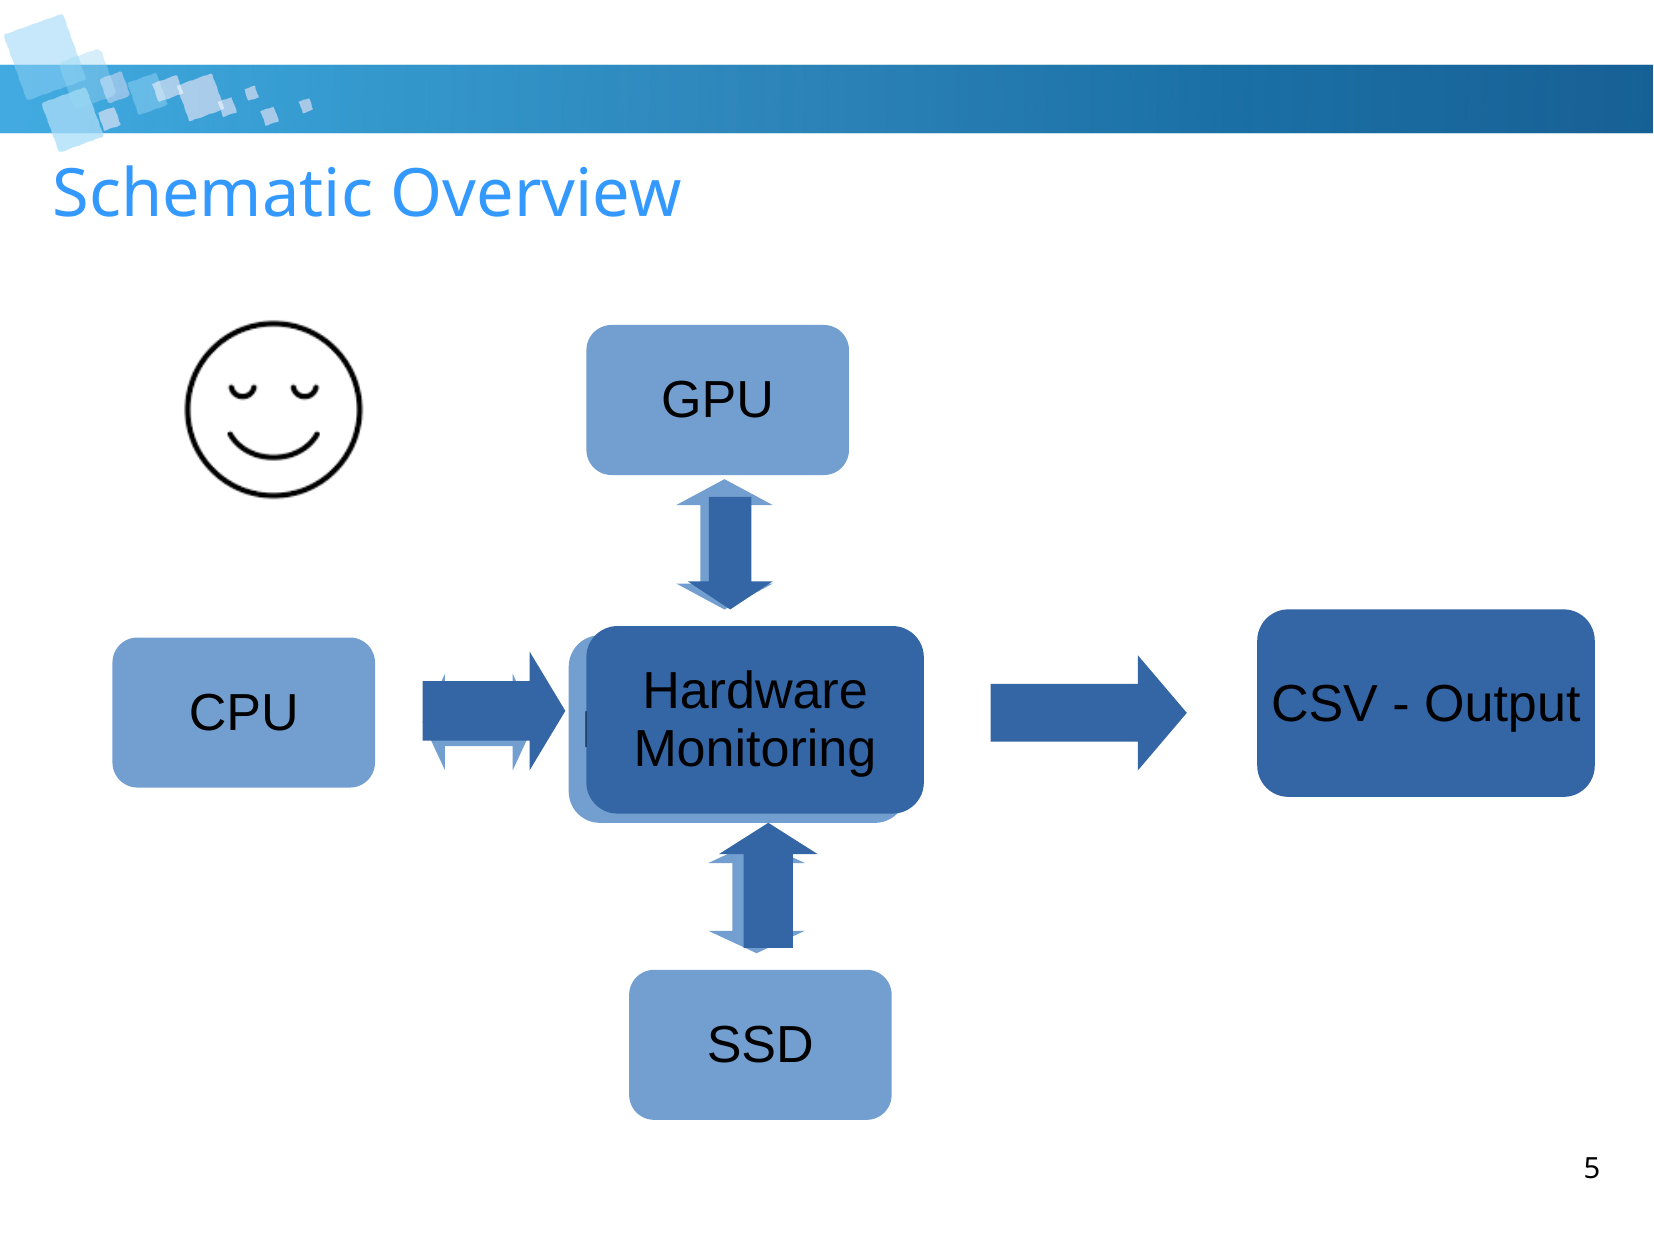

# Schematic Overview
GPU
CSV - Output
Hardware
Monitoring
MainProgram
CPU
SSD
5